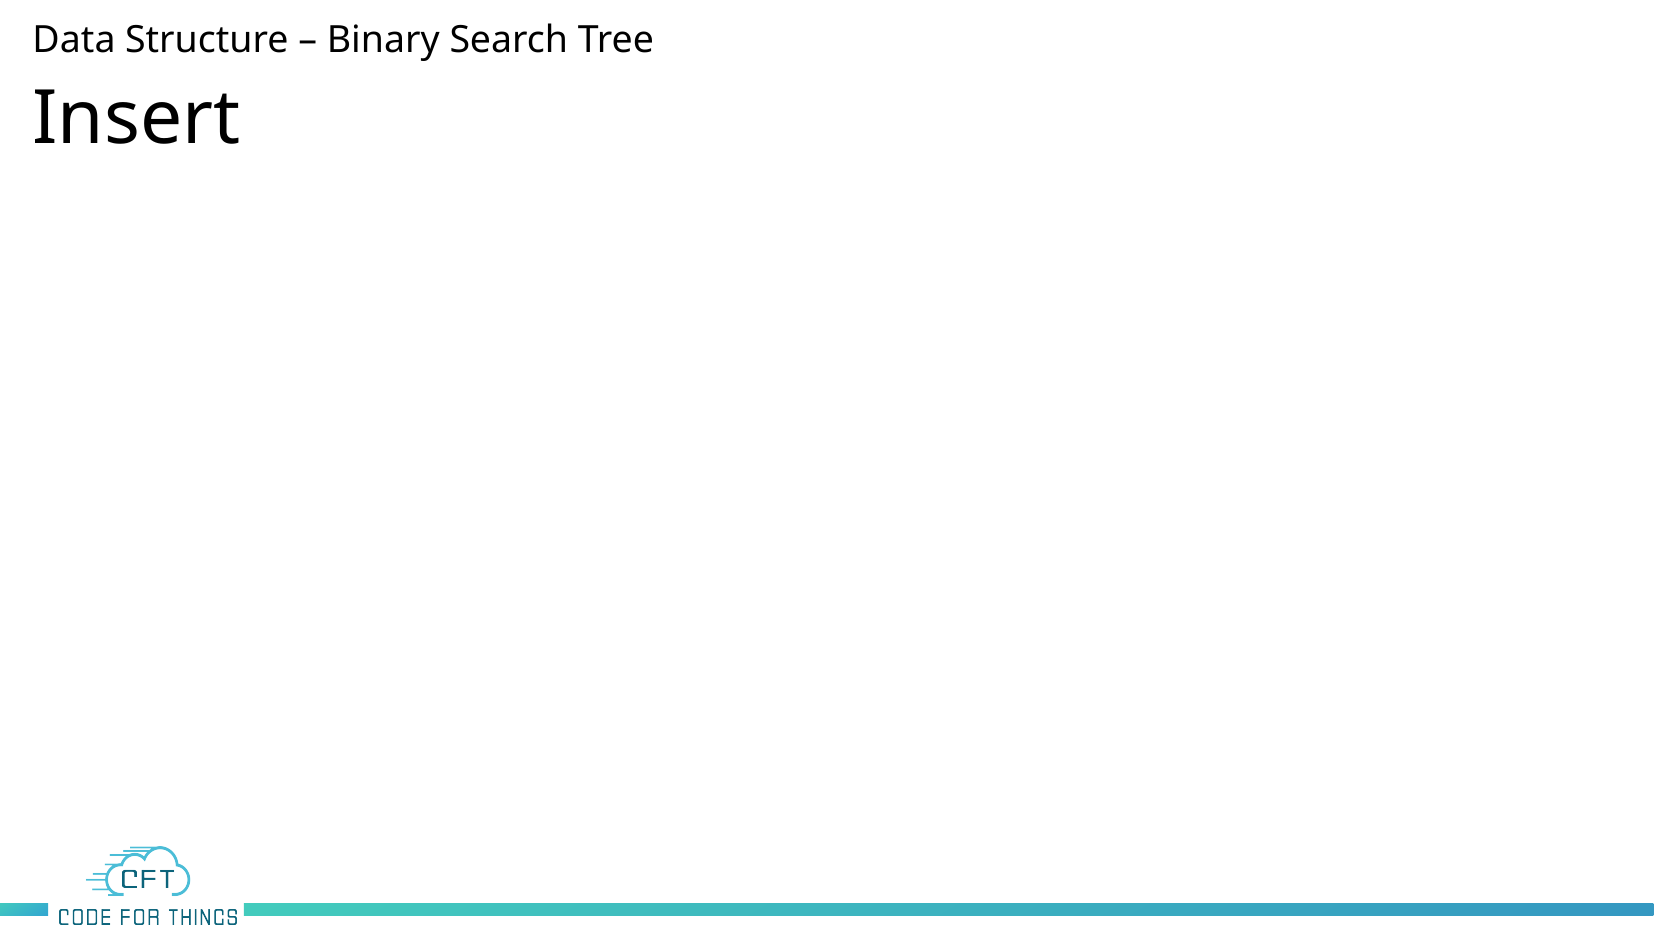

# Data Structure – Binary Search Tree Insert